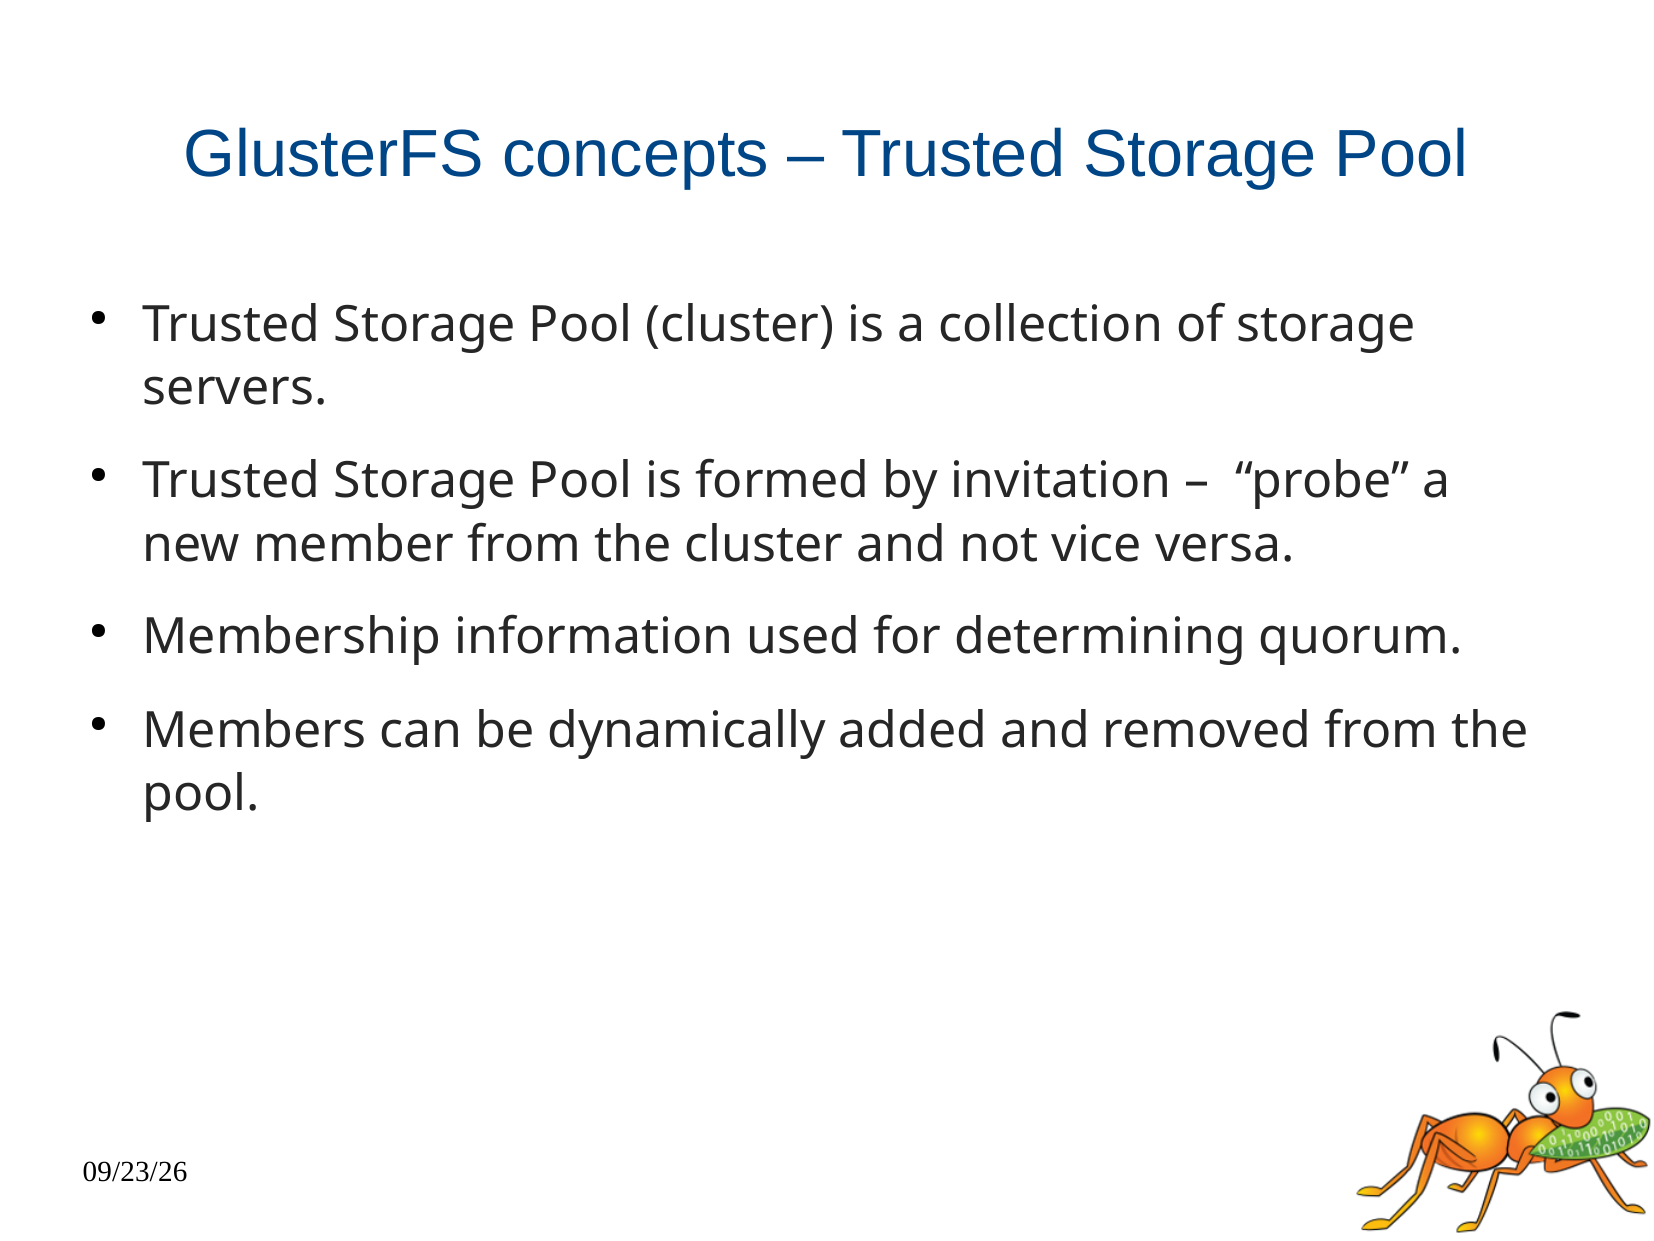

# GlusterFS concepts – Trusted Storage Pool
Trusted Storage Pool (cluster) is a collection of storage servers.
Trusted Storage Pool is formed by invitation – “probe” a new member from the cluster and not vice versa.
Membership information used for determining quorum.
Members can be dynamically added and removed from the pool.